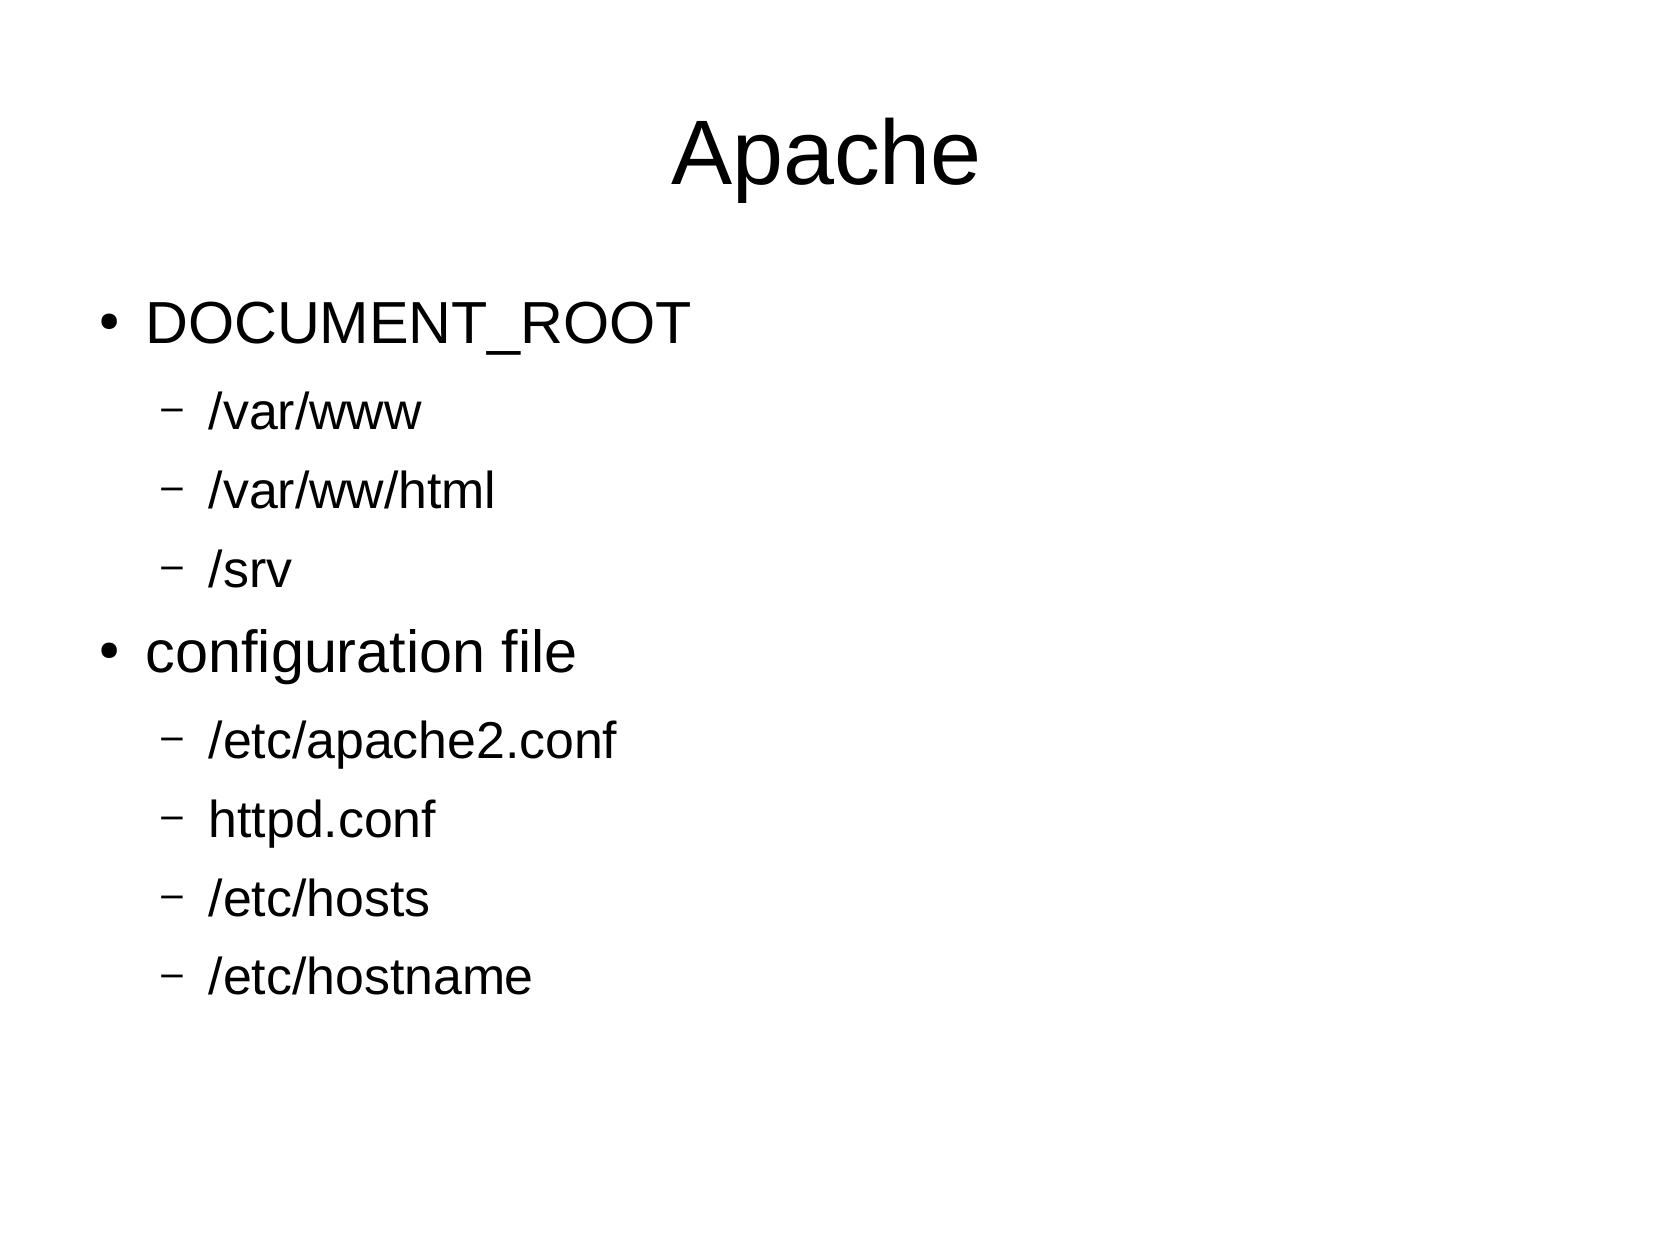

# Apache
DOCUMENT_ROOT
/var/www
/var/ww/html
/srv
configuration file
/etc/apache2.conf
httpd.conf
/etc/hosts
/etc/hostname